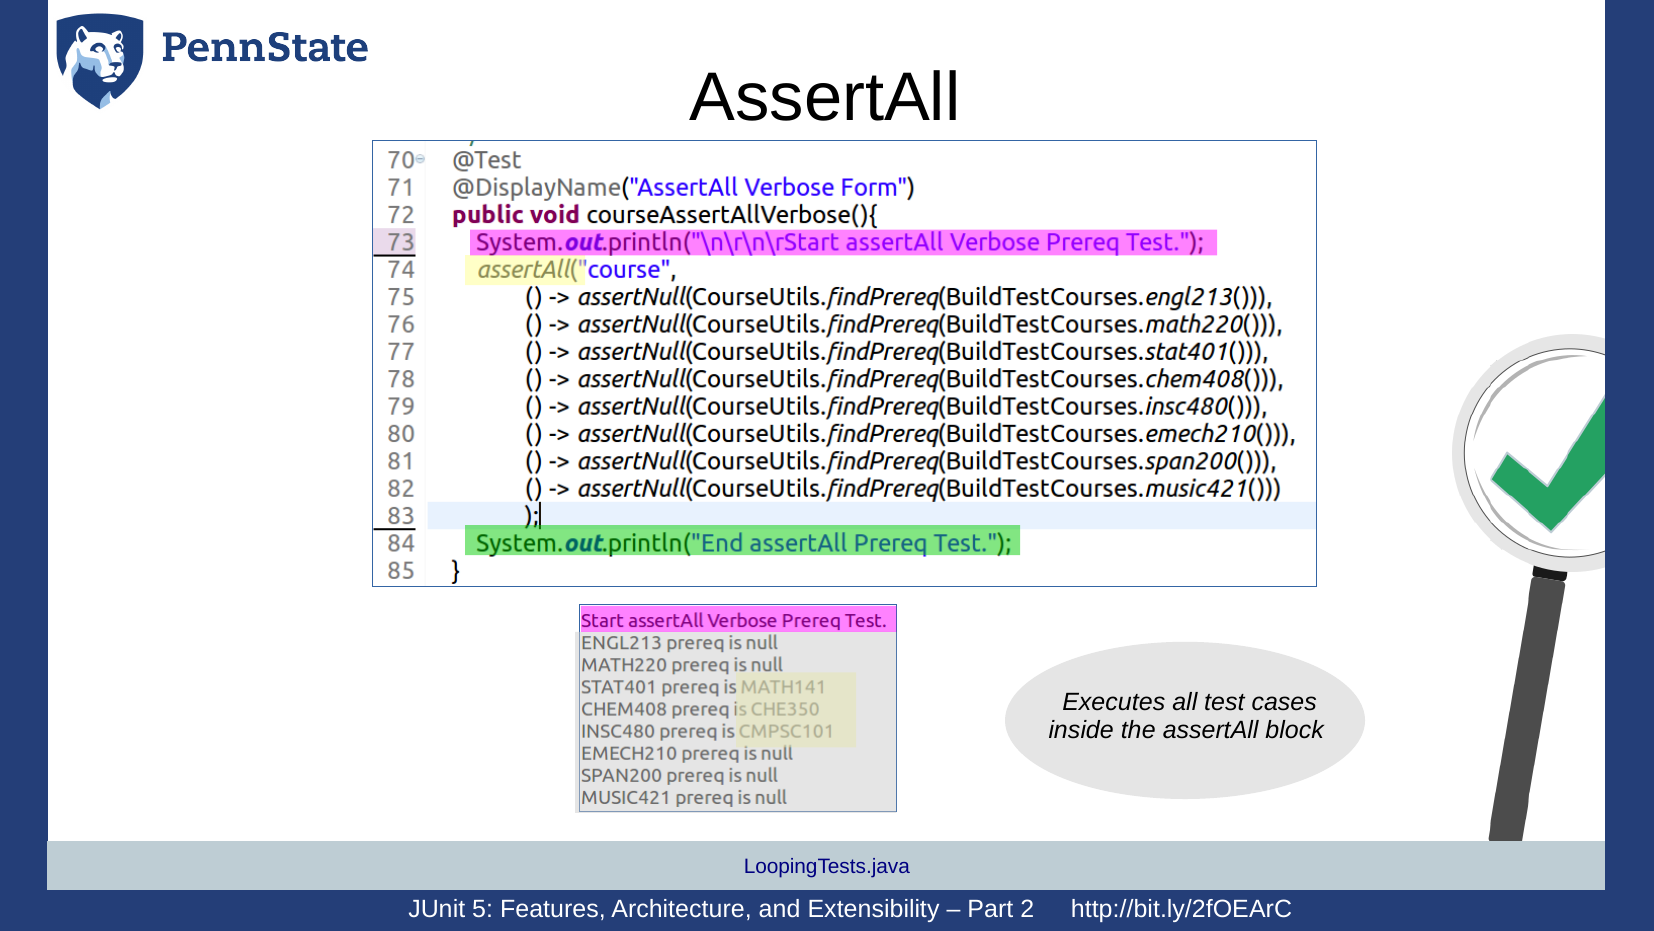

# AssertAll
Executes all test cases inside the assertAll block
LoopingTests.java